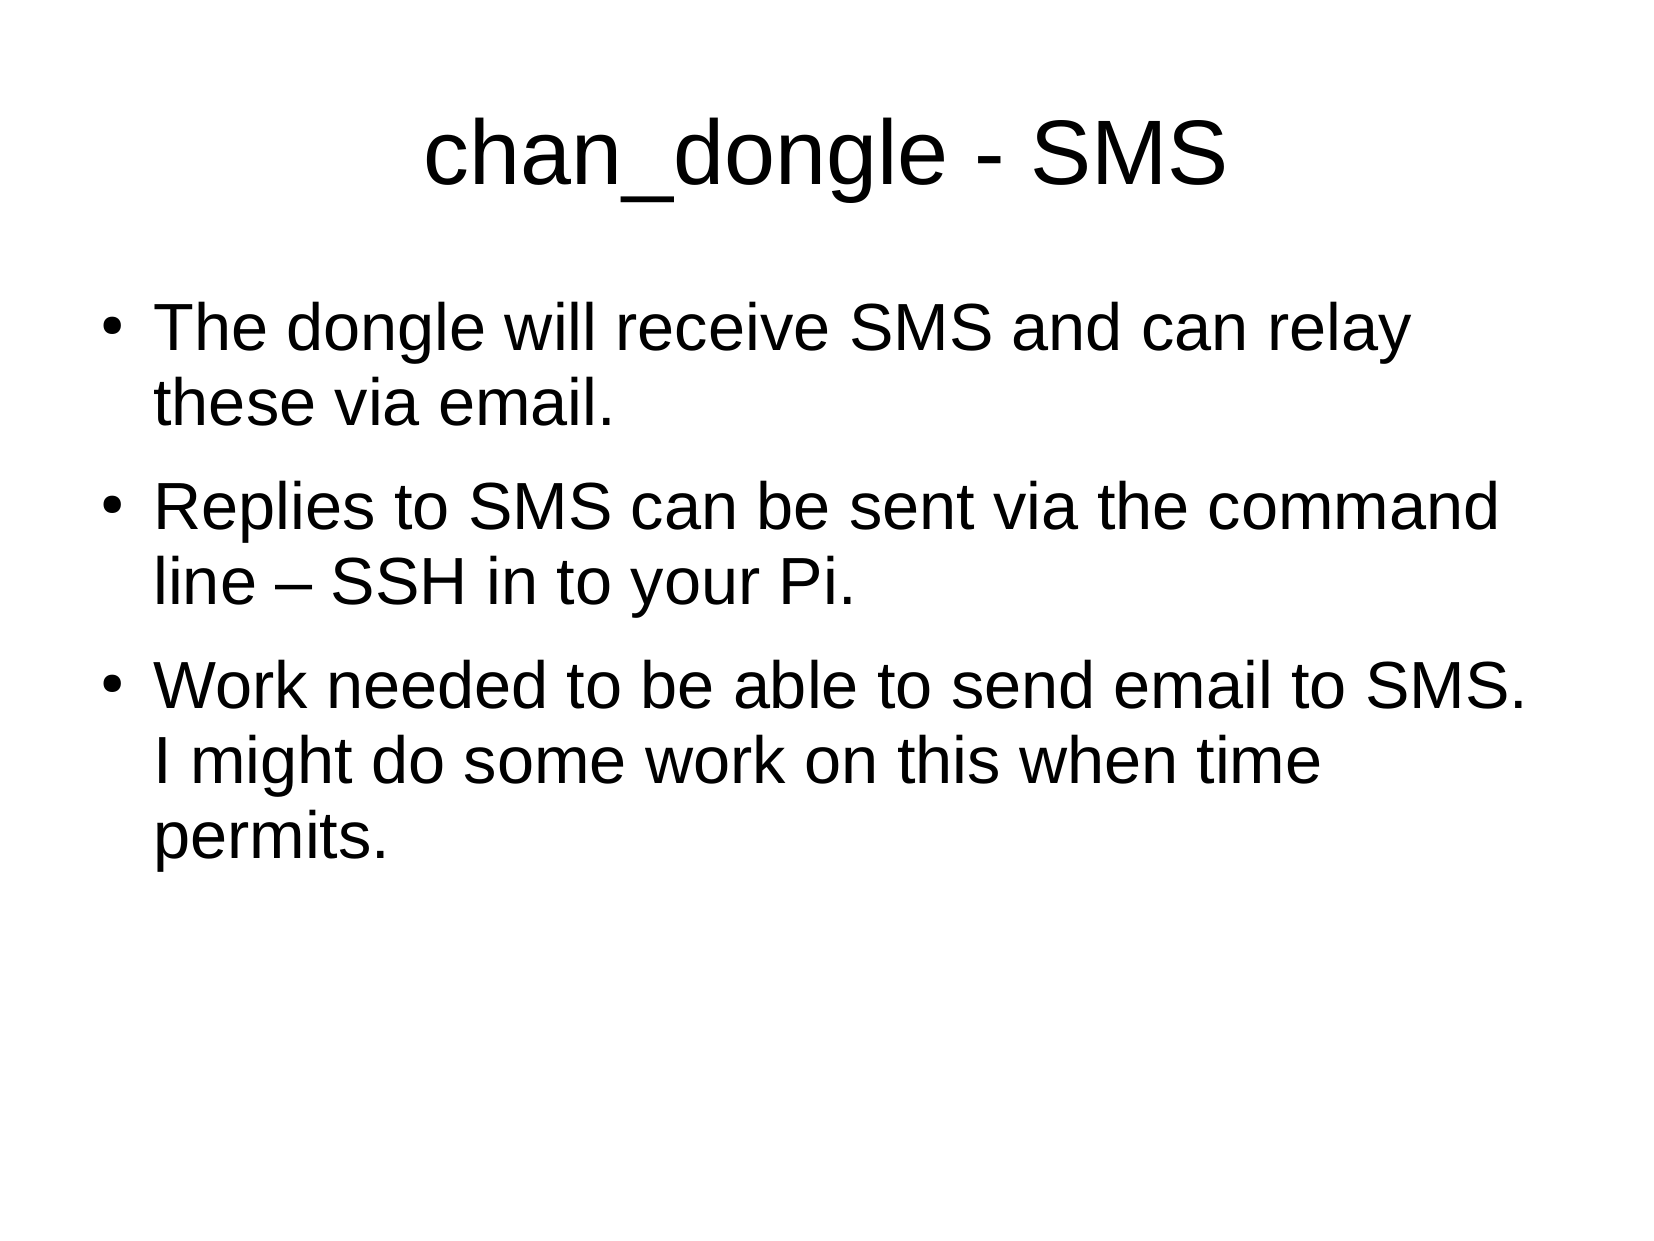

# chan_dongle - SMS
The dongle will receive SMS and can relay these via email.
Replies to SMS can be sent via the command line – SSH in to your Pi.
Work needed to be able to send email to SMS. I might do some work on this when time permits.